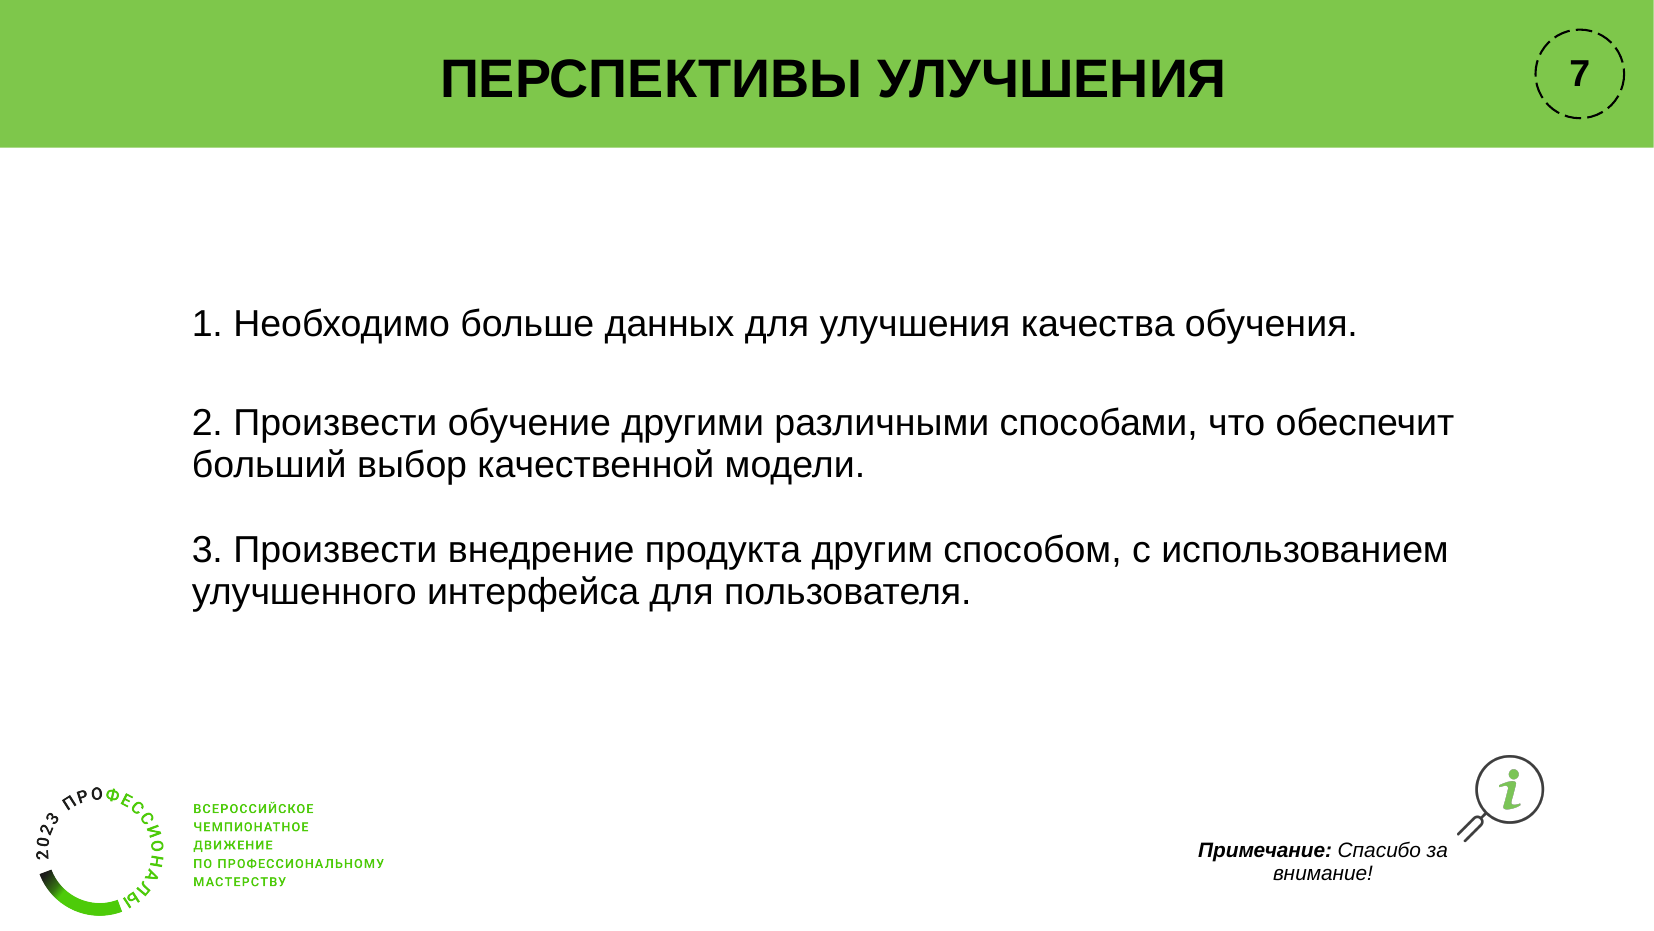

7
ПЕРСПЕКТИВЫ УЛУЧШЕНИЯ
1. Необходимо больше данных для улучшения качества обучения.
2. Произвести обучение другими различными способами, что обеспечит больший выбор качественной модели.
3. Произвести внедрение продукта другим способом, с использованием улучшенного интерфейса для пользователя.
Примечание: Спасибо за внимание!